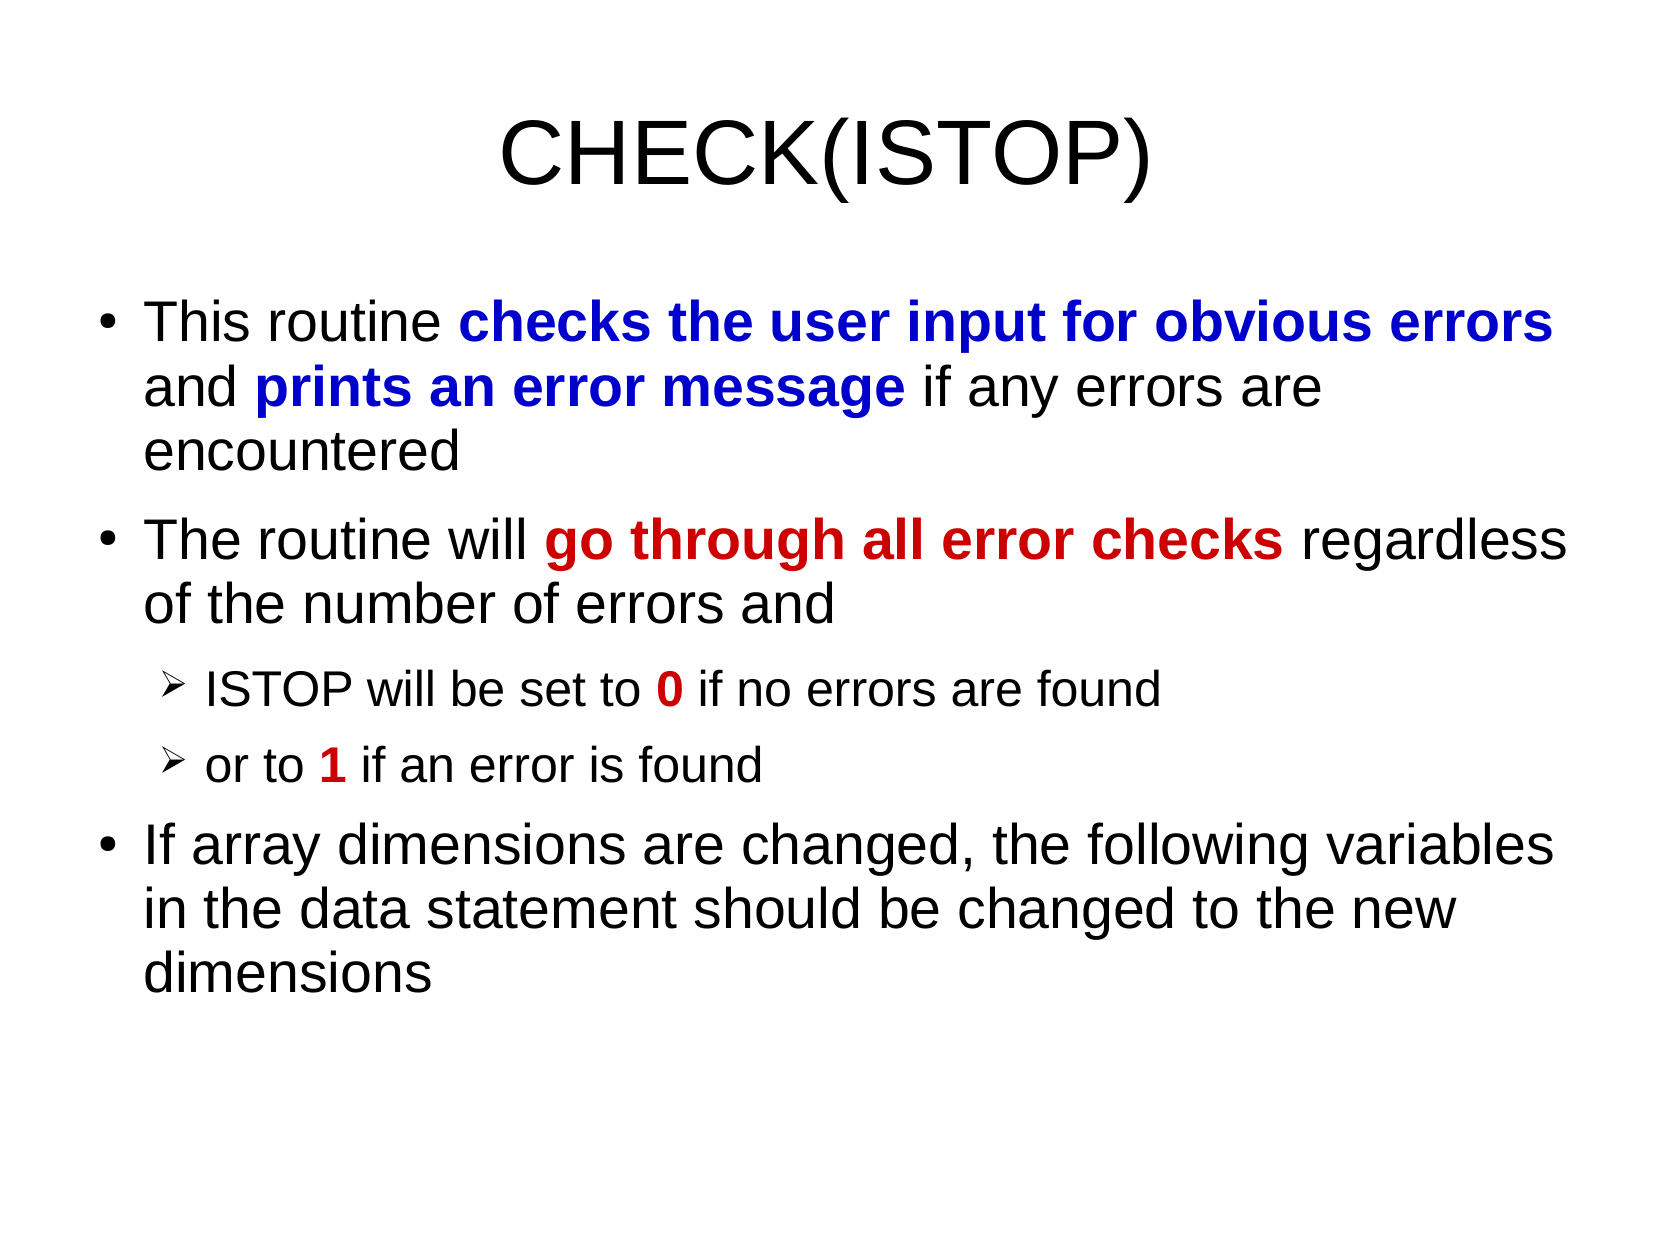

# CHECK(ISTOP)
This routine checks the user input for obvious errors and prints an error message if any errors are encountered
The routine will go through all error checks regardless of the number of errors and
ISTOP will be set to 0 if no errors are found
or to 1 if an error is found
If array dimensions are changed, the following variables in the data statement should be changed to the new dimensions